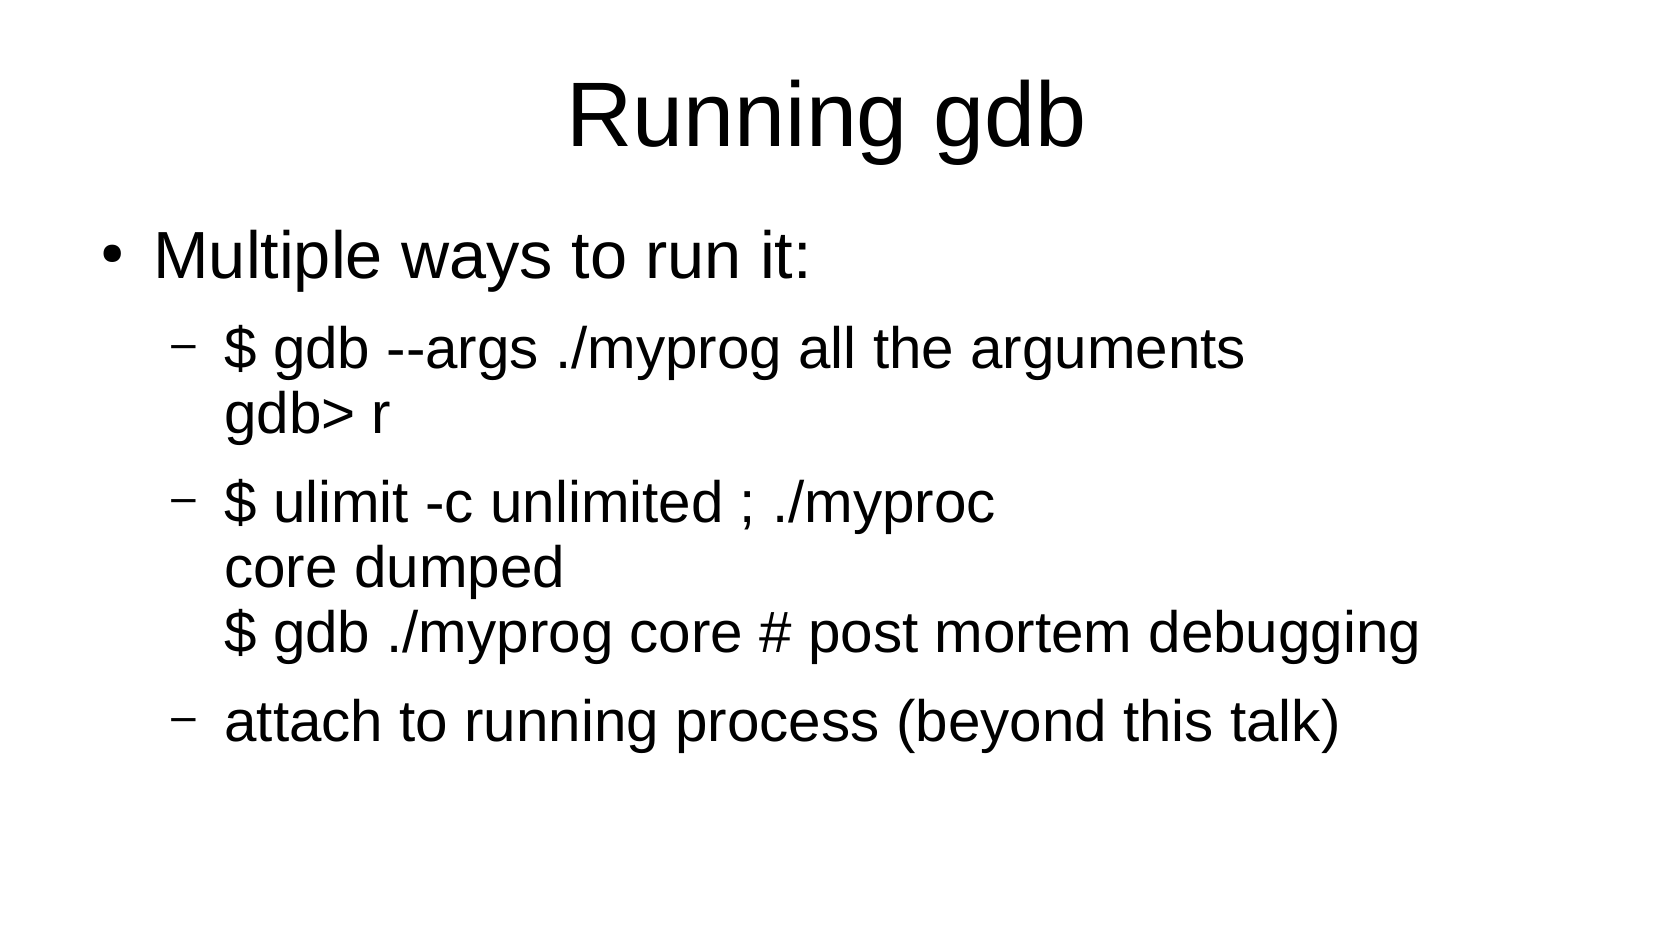

# Running gdb
Multiple ways to run it:
$ gdb --args ./myprog all the arguments
gdb> r
$ ulimit -c unlimited ; ./myproc
core dumped
$ gdb ./myprog core # post mortem debugging
attach to running process (beyond this talk)